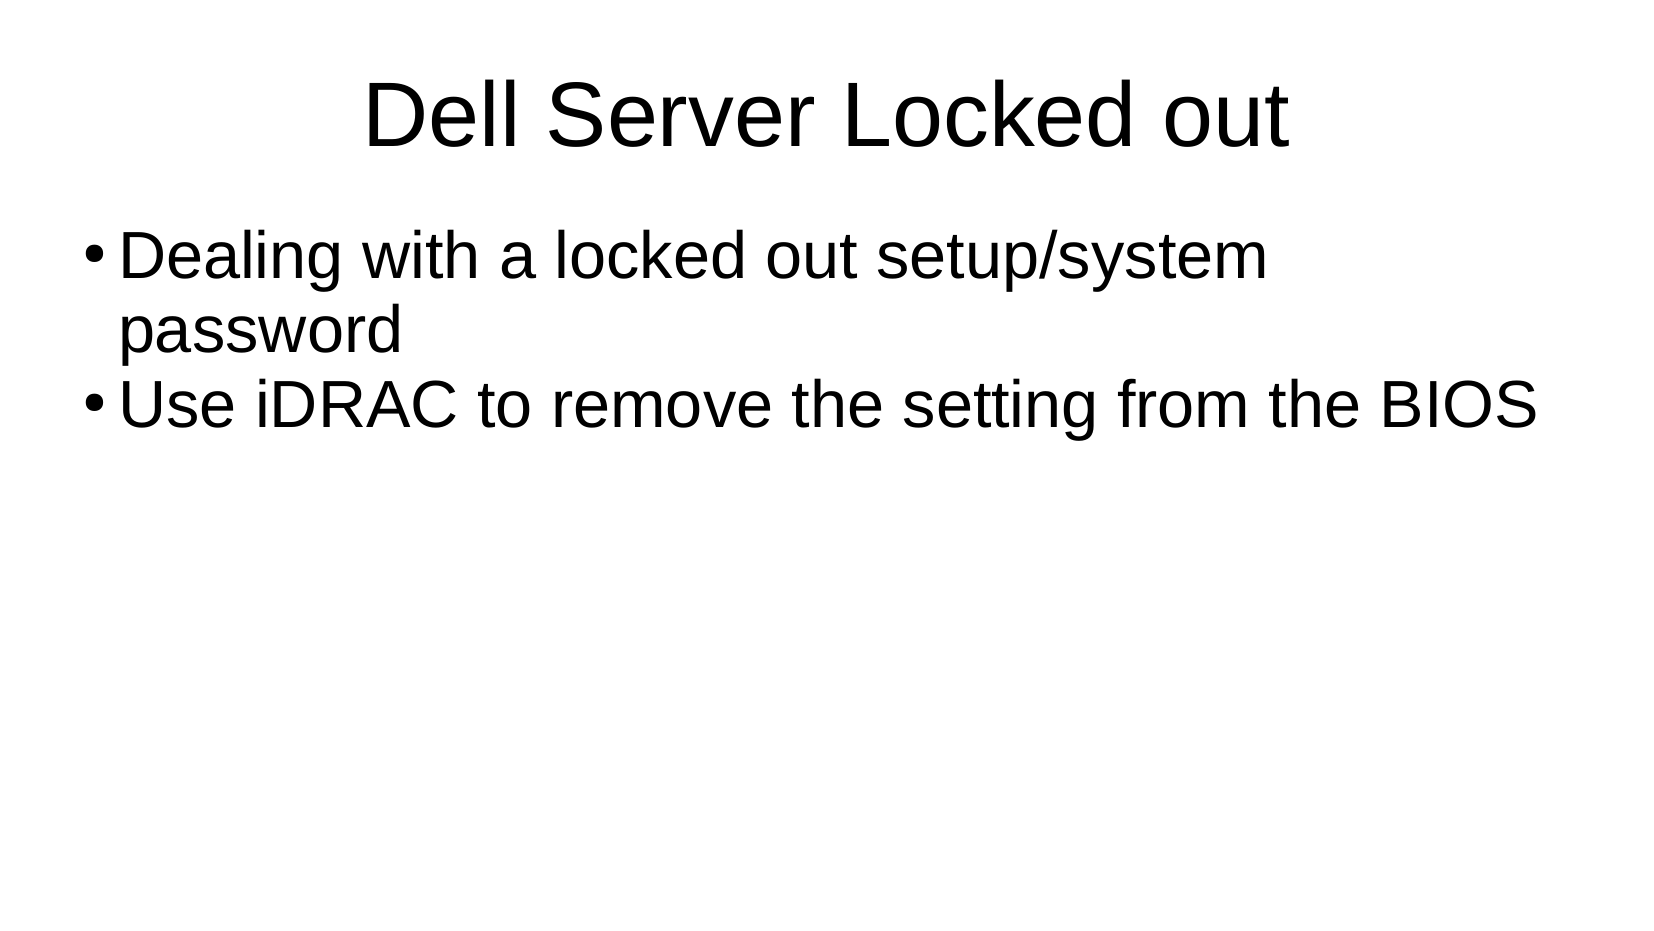

# Dell Server Locked out
Dealing with a locked out setup/system password
Use iDRAC to remove the setting from the BIOS